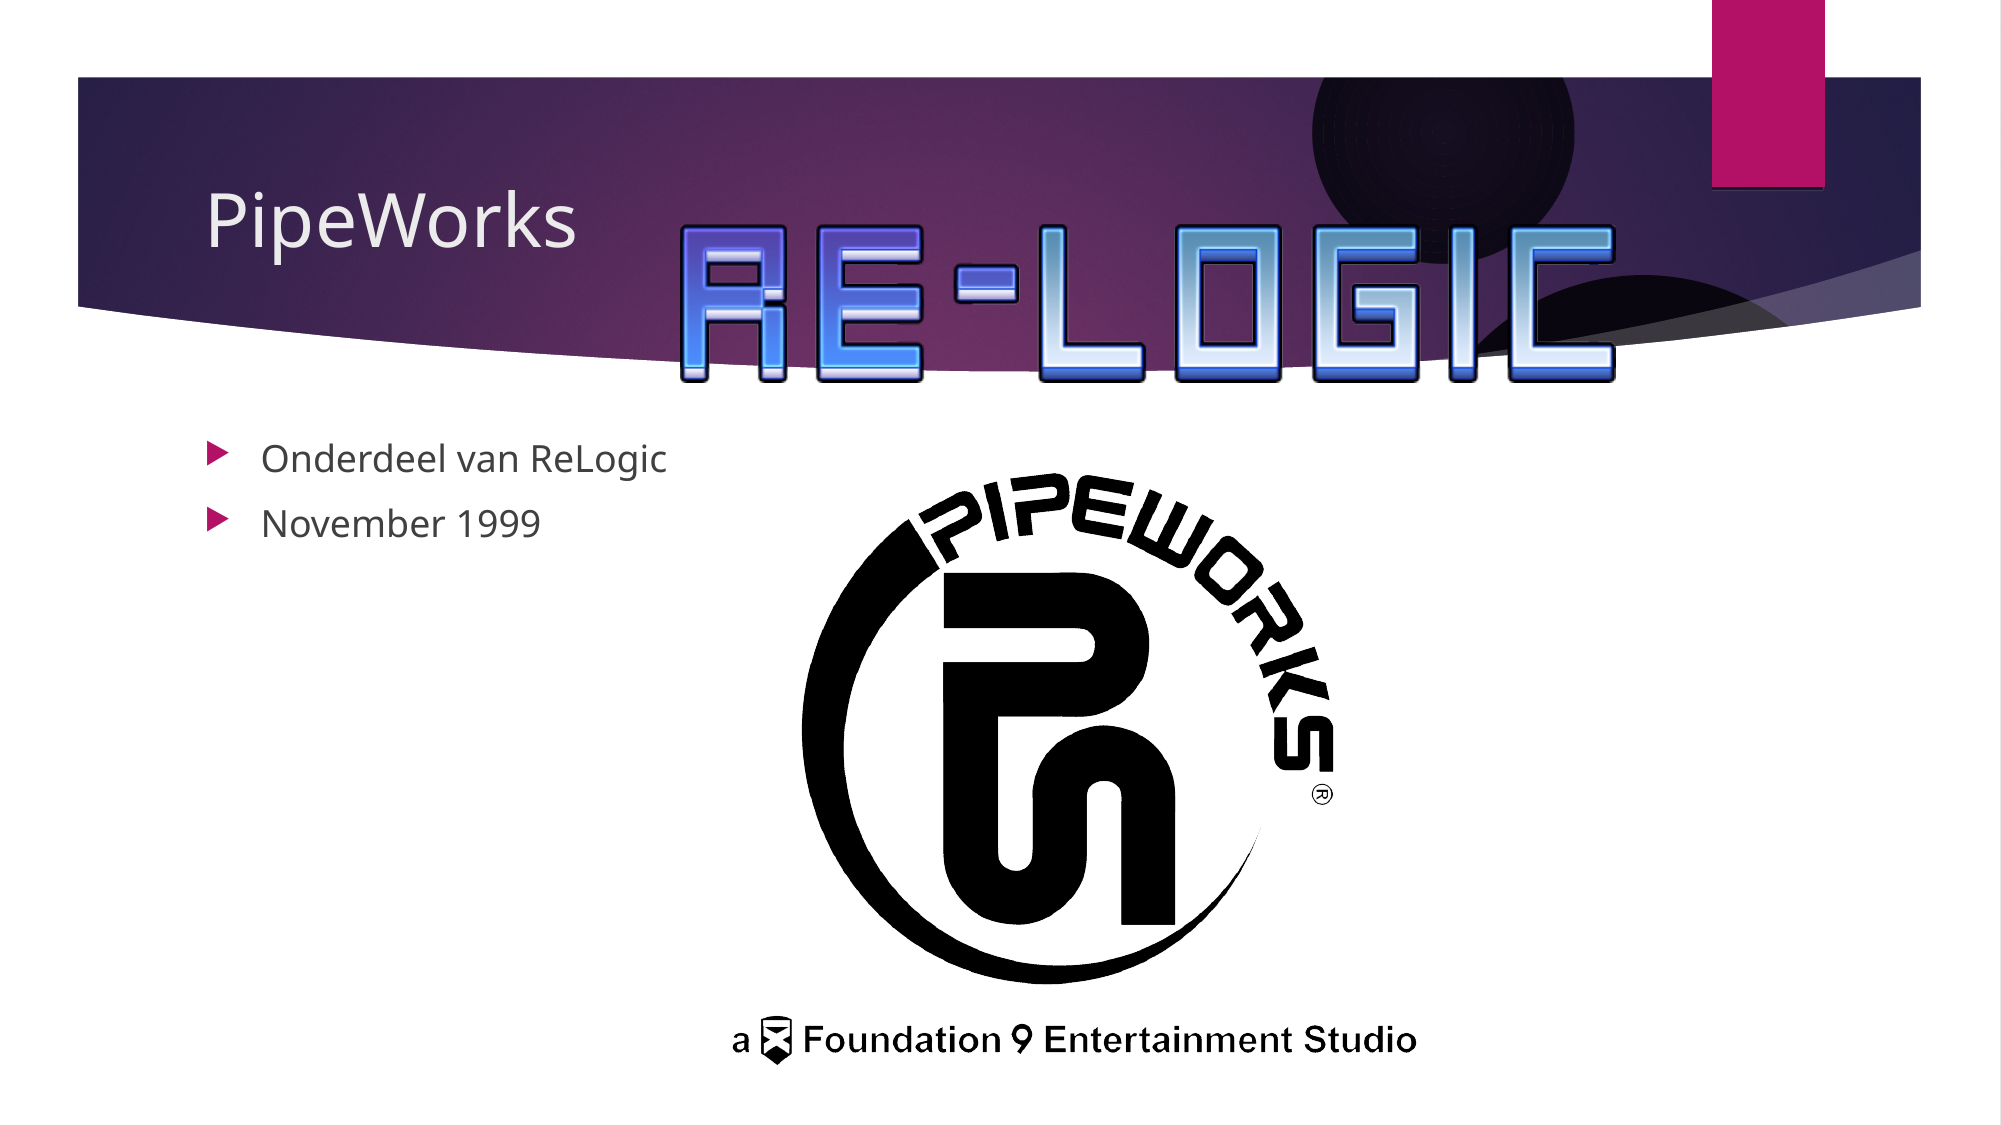

# PipeWorks
Onderdeel van ReLogic
November 1999